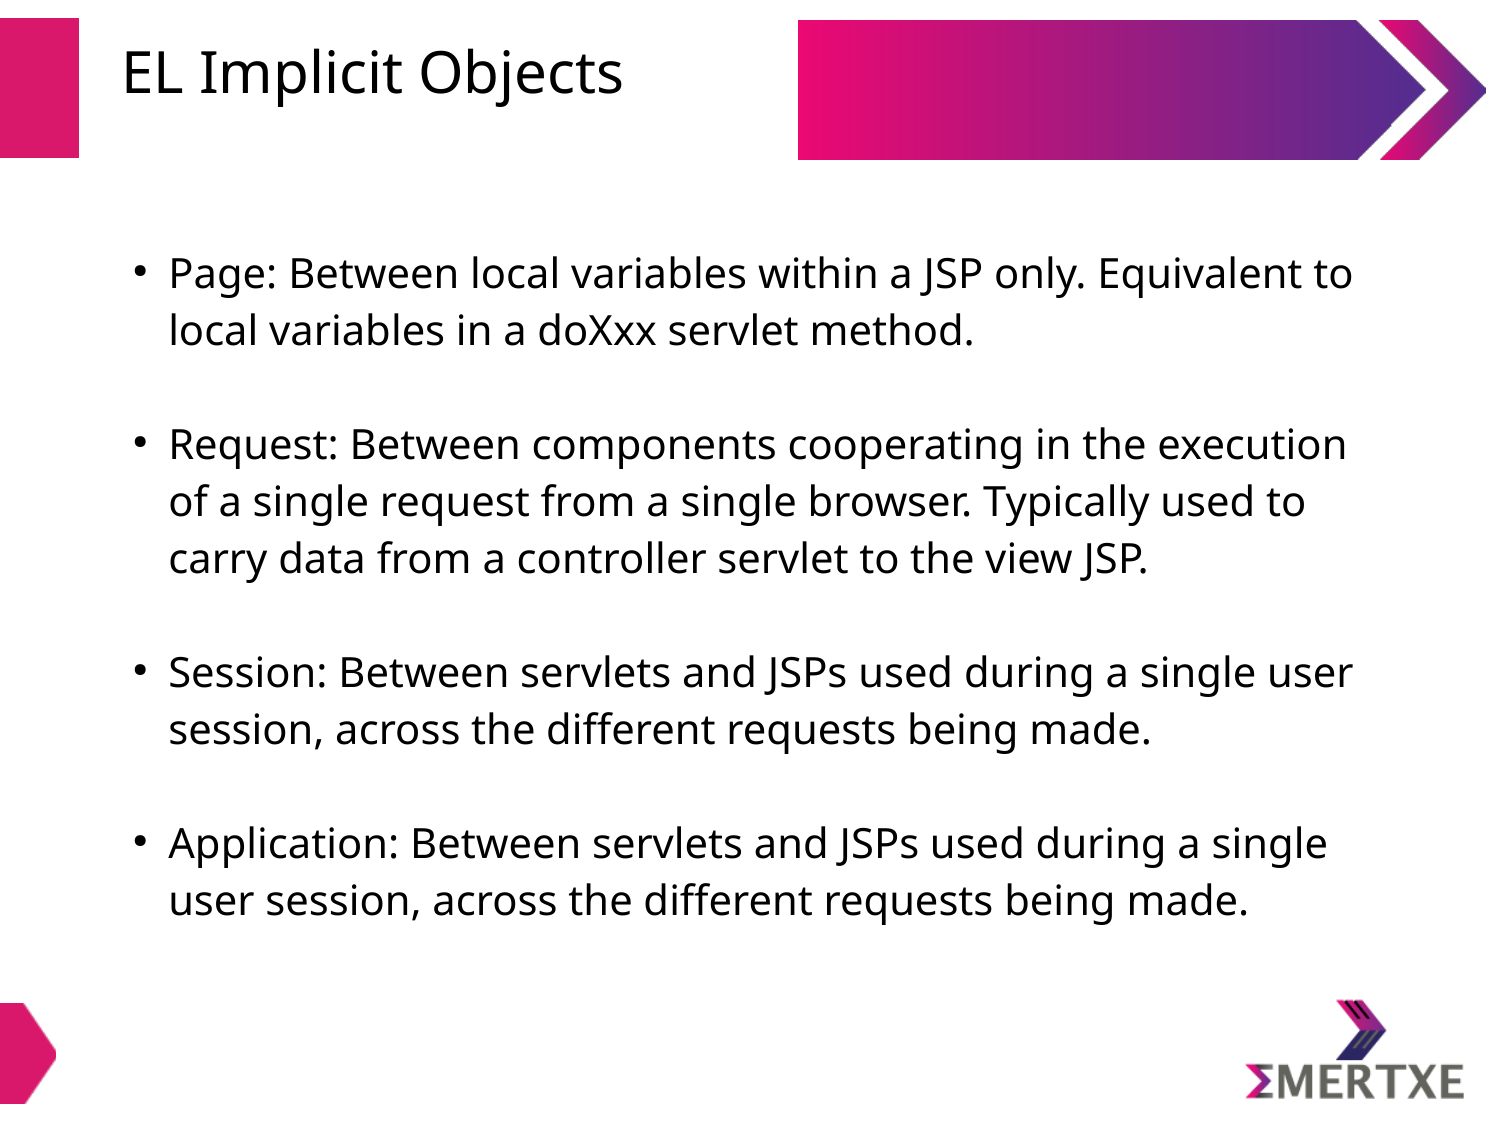

EL Implicit Objects
Page: Between local variables within a JSP only. Equivalent to local variables in a doXxx servlet method.
Request: Between components cooperating in the execution of a single request from a single browser. Typically used to carry data from a controller servlet to the view JSP.
Session: Between servlets and JSPs used during a single user session, across the different requests being made.
Application: Between servlets and JSPs used during a single user session, across the different requests being made.